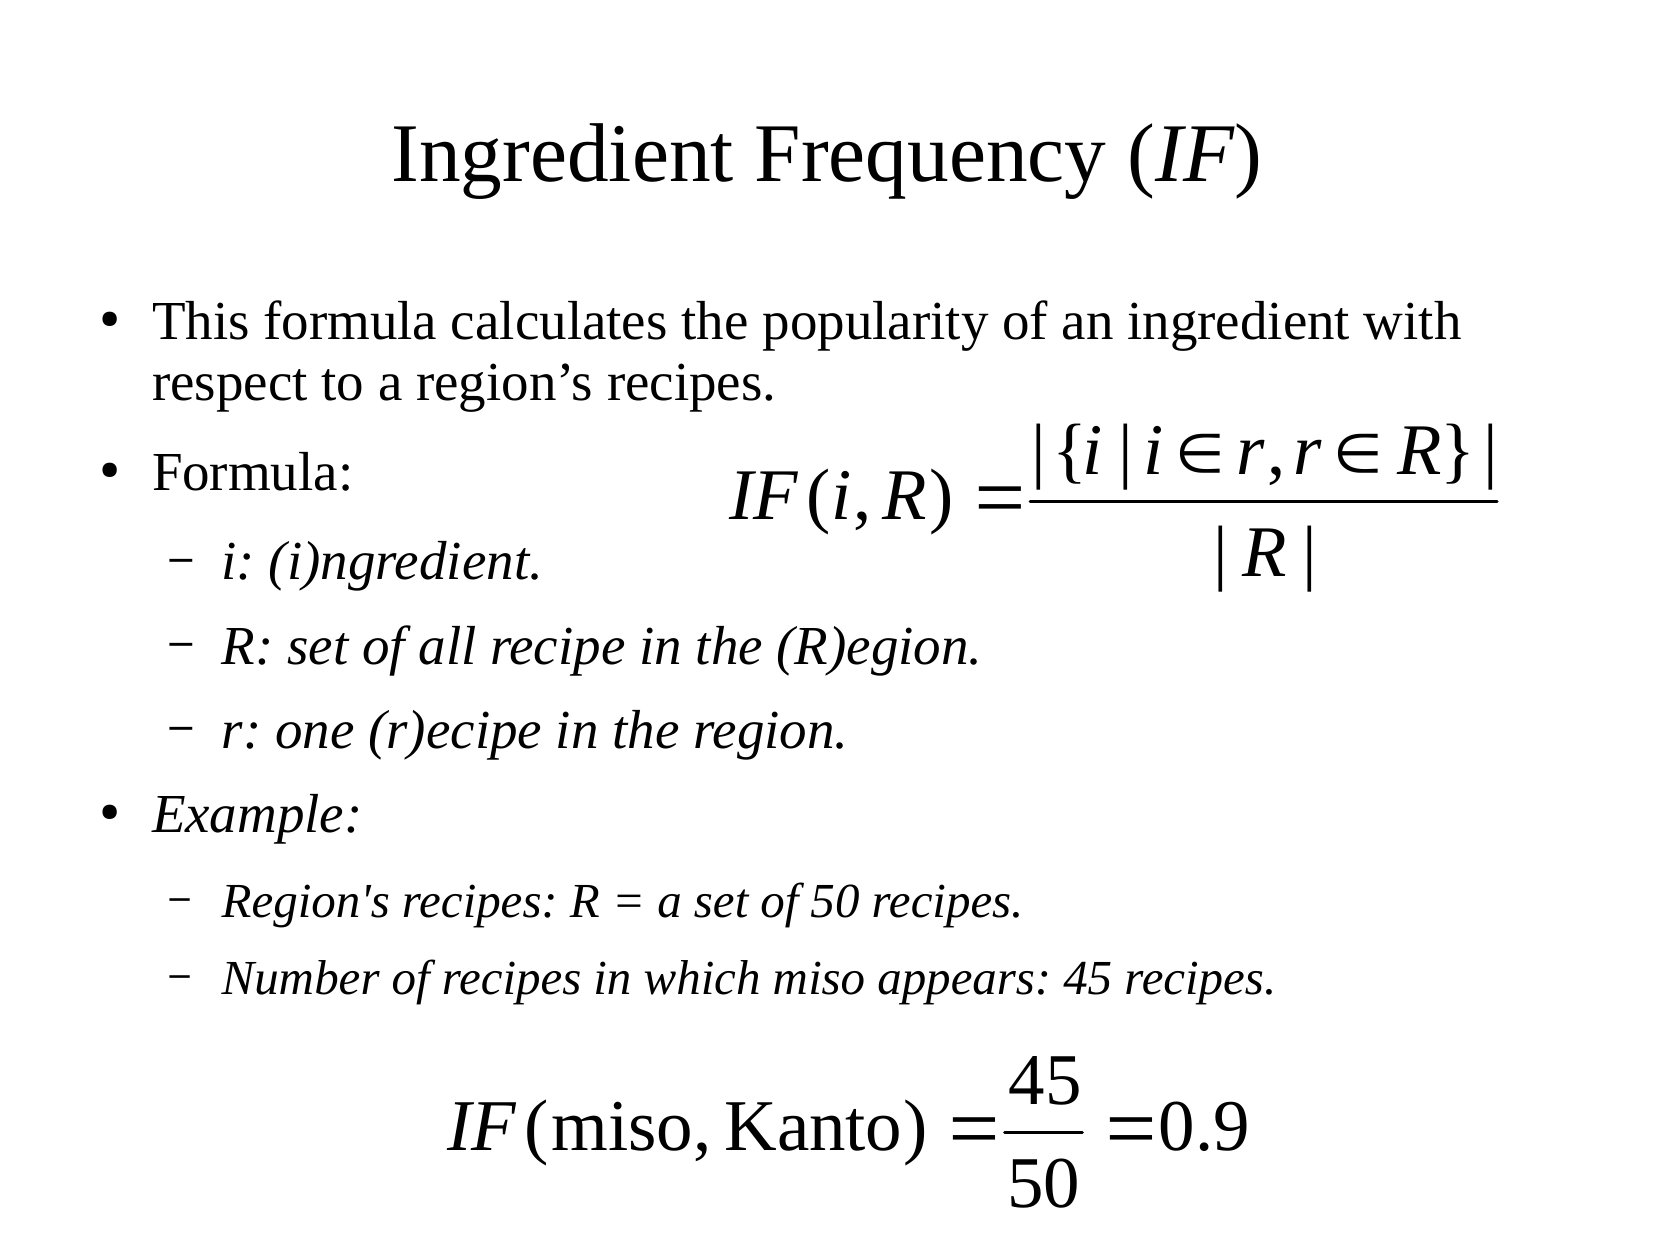

# Ingredient Frequency (IF)
This formula calculates the popularity of an ingredient with respect to a region’s recipes.
Formula:
i: (i)ngredient.
R: set of all recipe in the (R)egion.
r: one (r)ecipe in the region.
Example:
Region's recipes: R = a set of 50 recipes.
Number of recipes in which miso appears: 45 recipes.